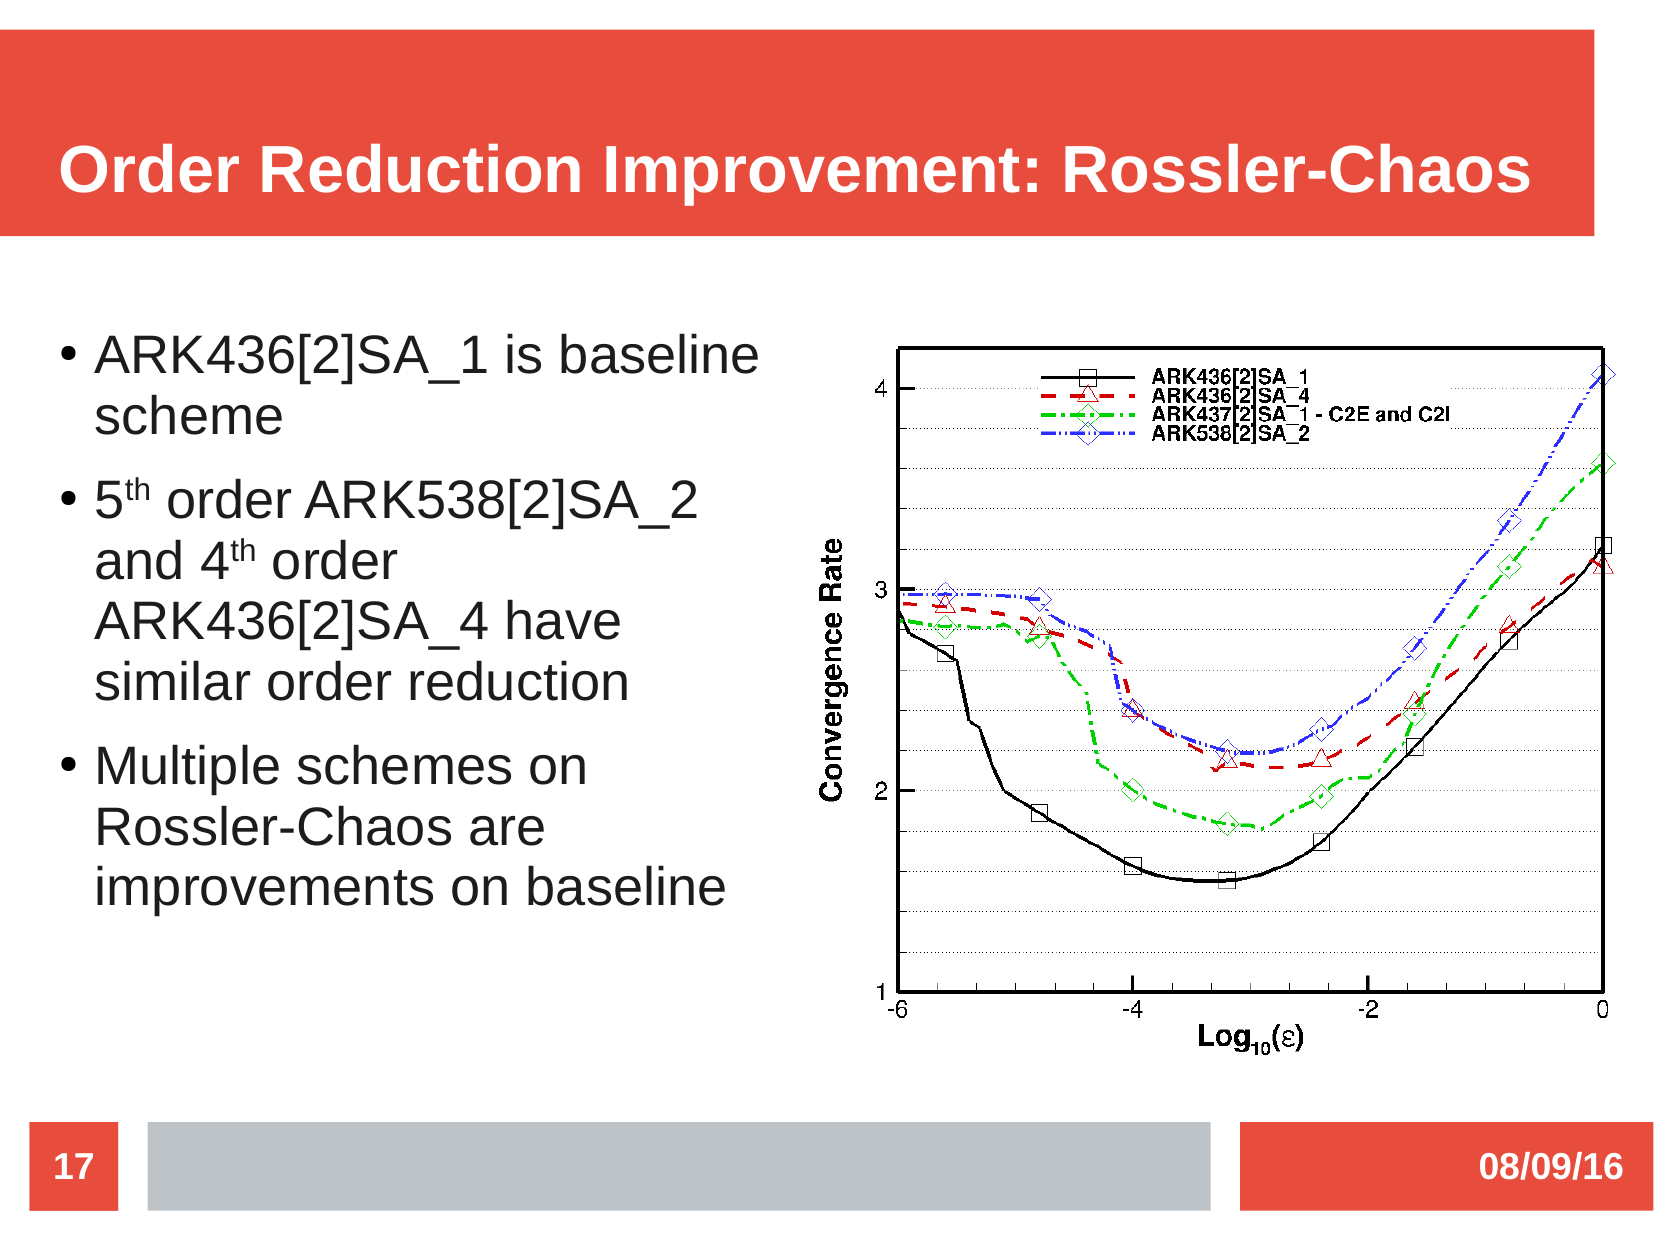

# Order Reduction Improvement: Rossler-Chaos
ARK436[2]SA_1 is baseline scheme
5th order ARK538[2]SA_2 and 4th order ARK436[2]SA_4 have similar order reduction
Multiple schemes on Rossler-Chaos are improvements on baseline
17
08/09/16